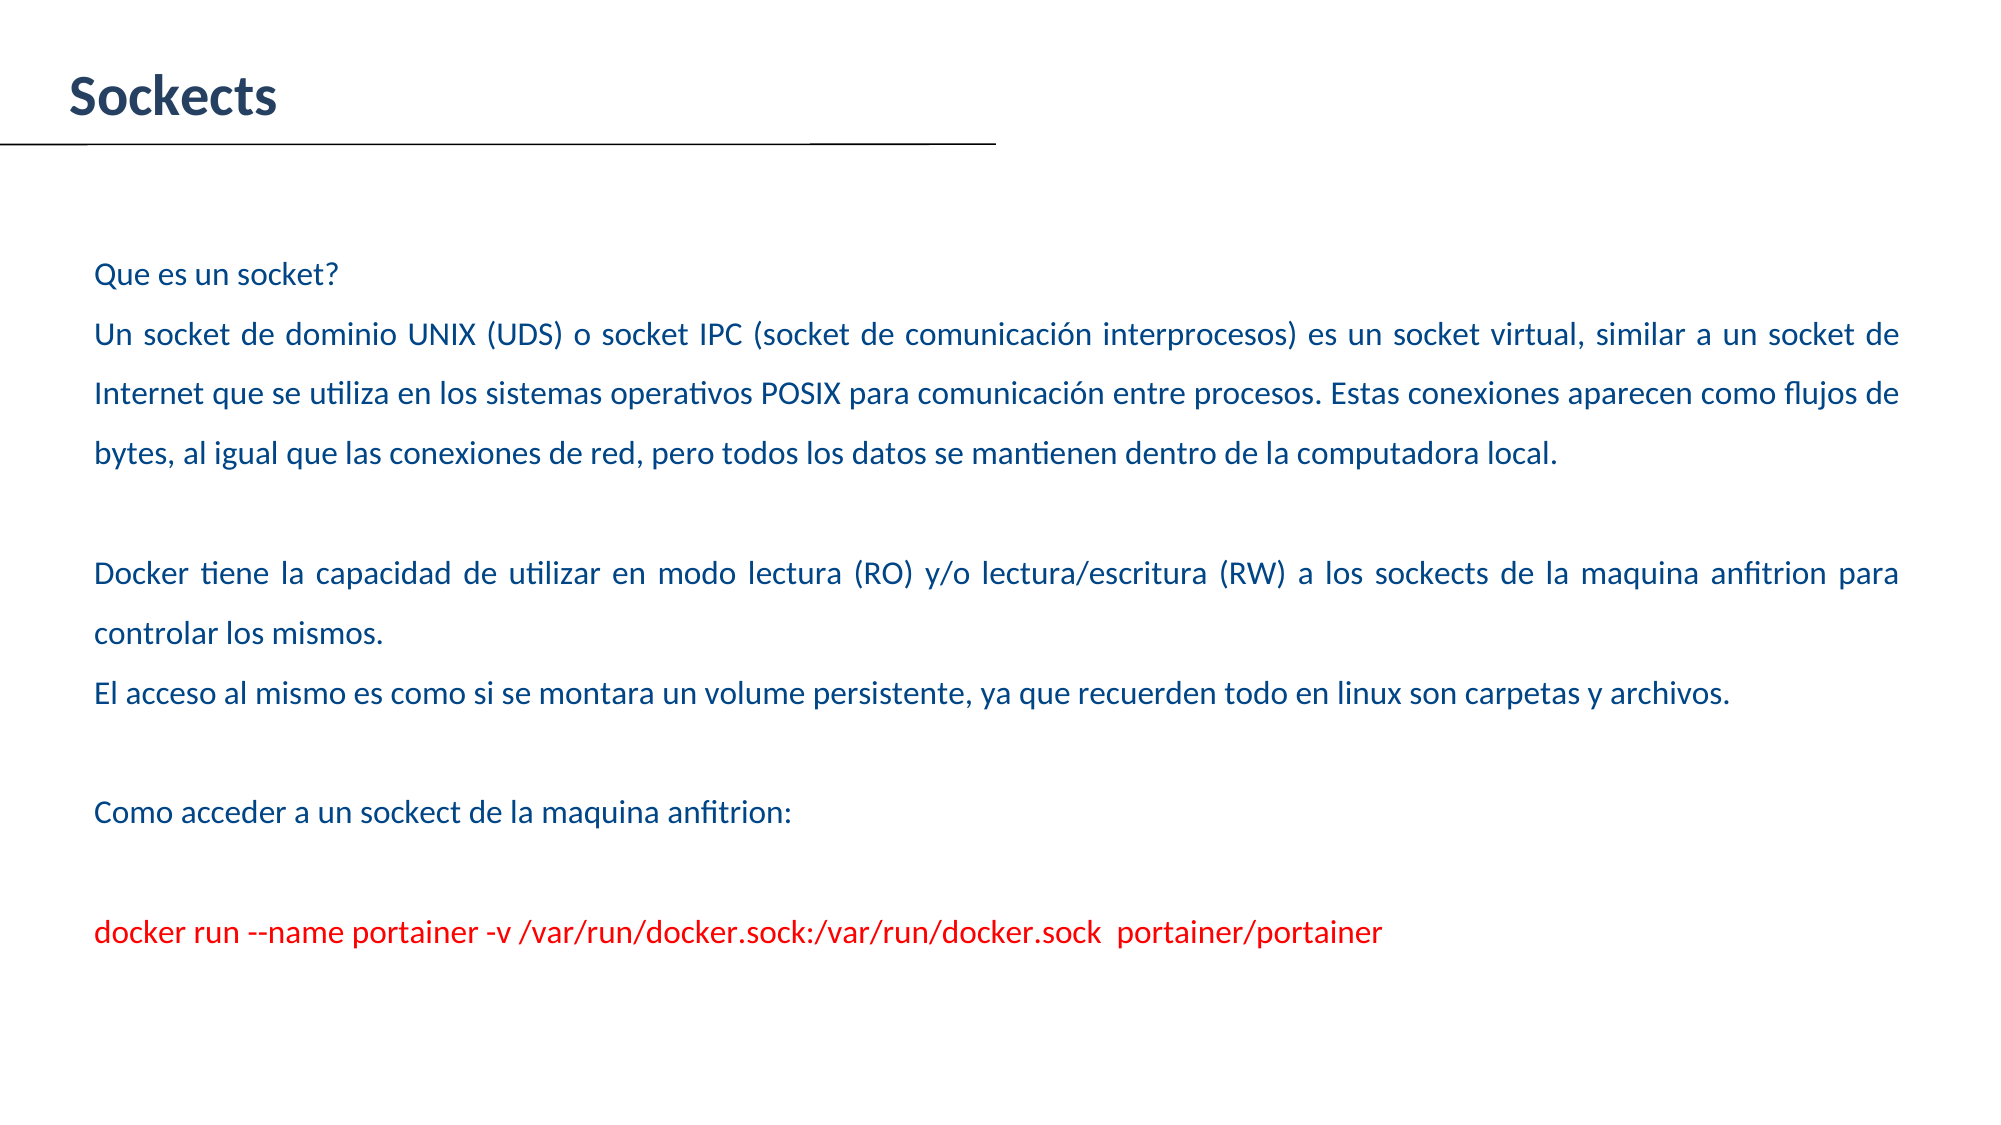

Sockects
Que es un socket?
Un socket de dominio UNIX (UDS) o socket IPC (socket de comunicación interprocesos) es un socket virtual, similar a un socket de Internet que se utiliza en los sistemas operativos POSIX para comunicación entre procesos. Estas conexiones aparecen como flujos de bytes, al igual que las conexiones de red, pero todos los datos se mantienen dentro de la computadora local.
Docker tiene la capacidad de utilizar en modo lectura (RO) y/o lectura/escritura (RW) a los sockects de la maquina anfitrion para controlar los mismos.
El acceso al mismo es como si se montara un volume persistente, ya que recuerden todo en linux son carpetas y archivos.
Como acceder a un sockect de la maquina anfitrion:
docker run --name portainer -v /var/run/docker.sock:/var/run/docker.sock portainer/portainer